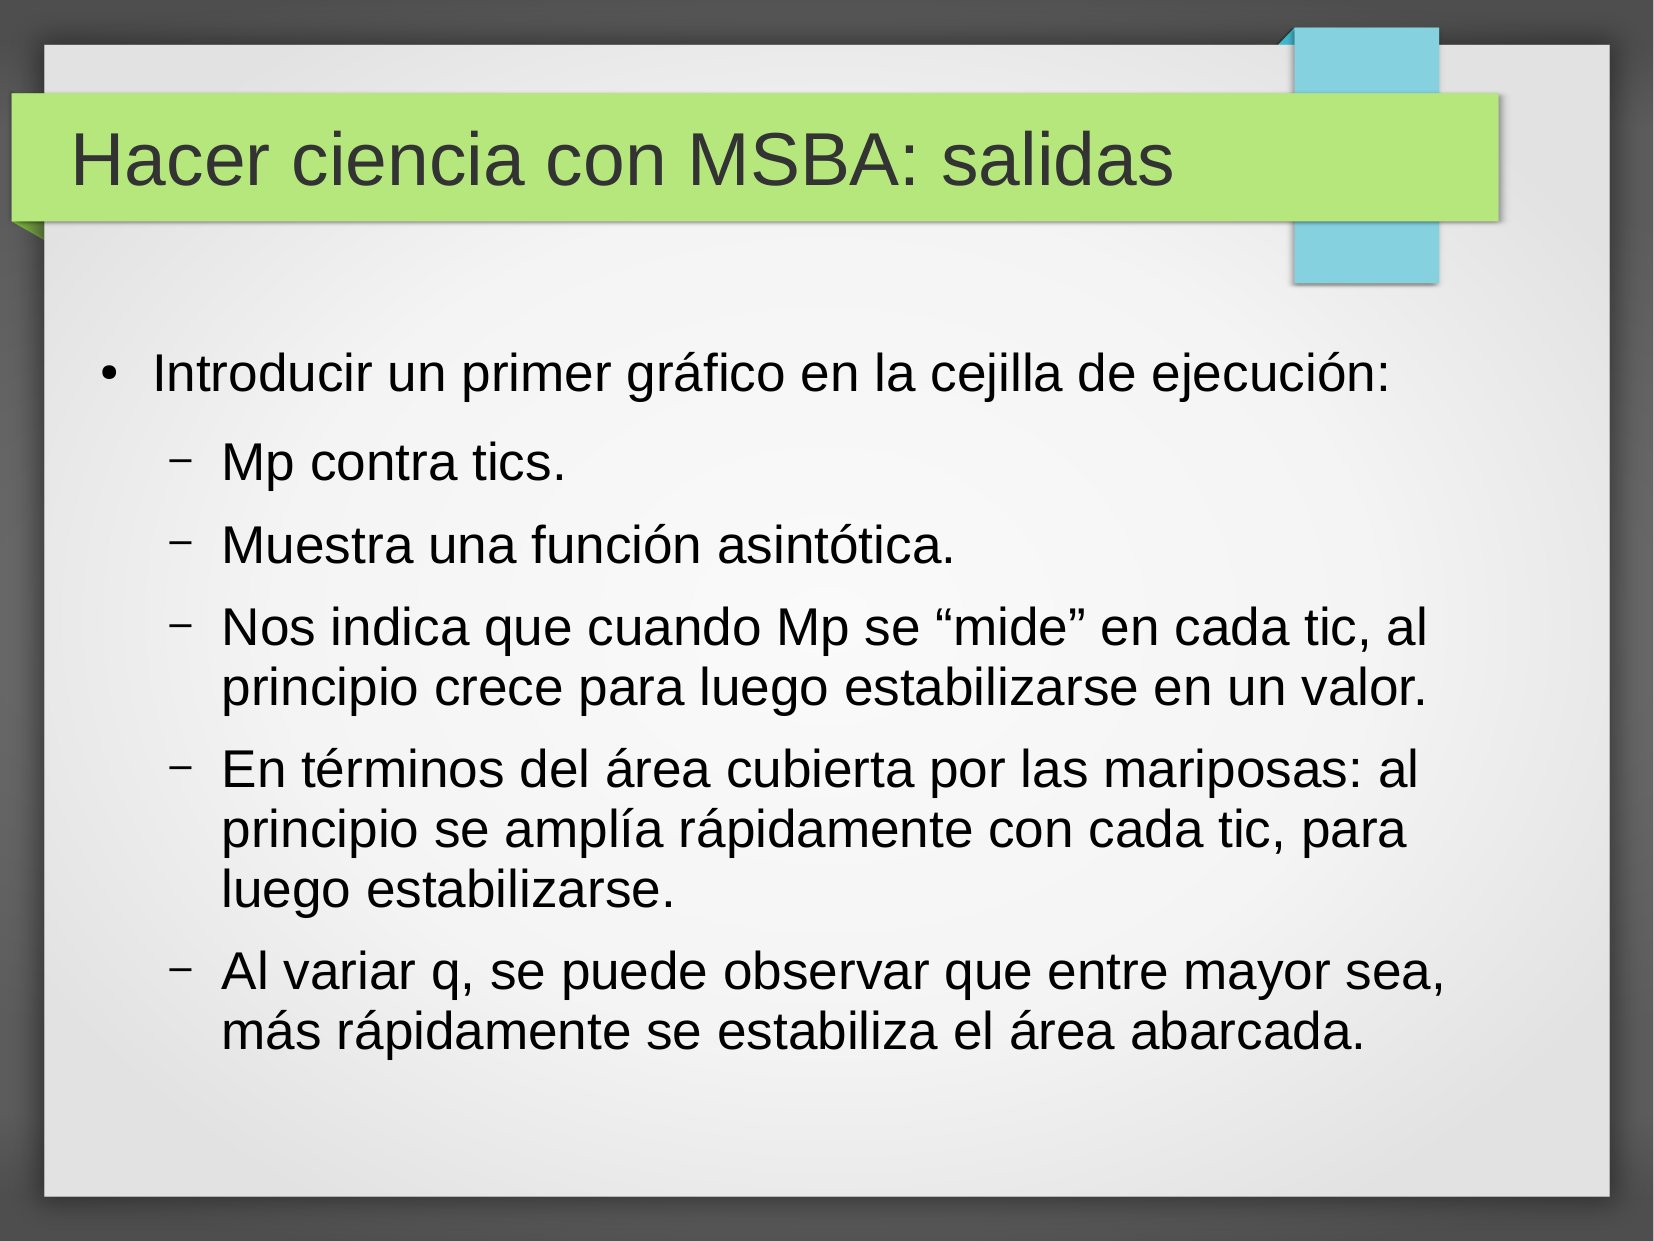

# Hacer ciencia con MSBA: salidas
Introducir un primer gráfico en la cejilla de ejecución:
Mp contra tics.
Muestra una función asintótica.
Nos indica que cuando Mp se “mide” en cada tic, al principio crece para luego estabilizarse en un valor.
En términos del área cubierta por las mariposas: al principio se amplía rápidamente con cada tic, para luego estabilizarse.
Al variar q, se puede observar que entre mayor sea, más rápidamente se estabiliza el área abarcada.